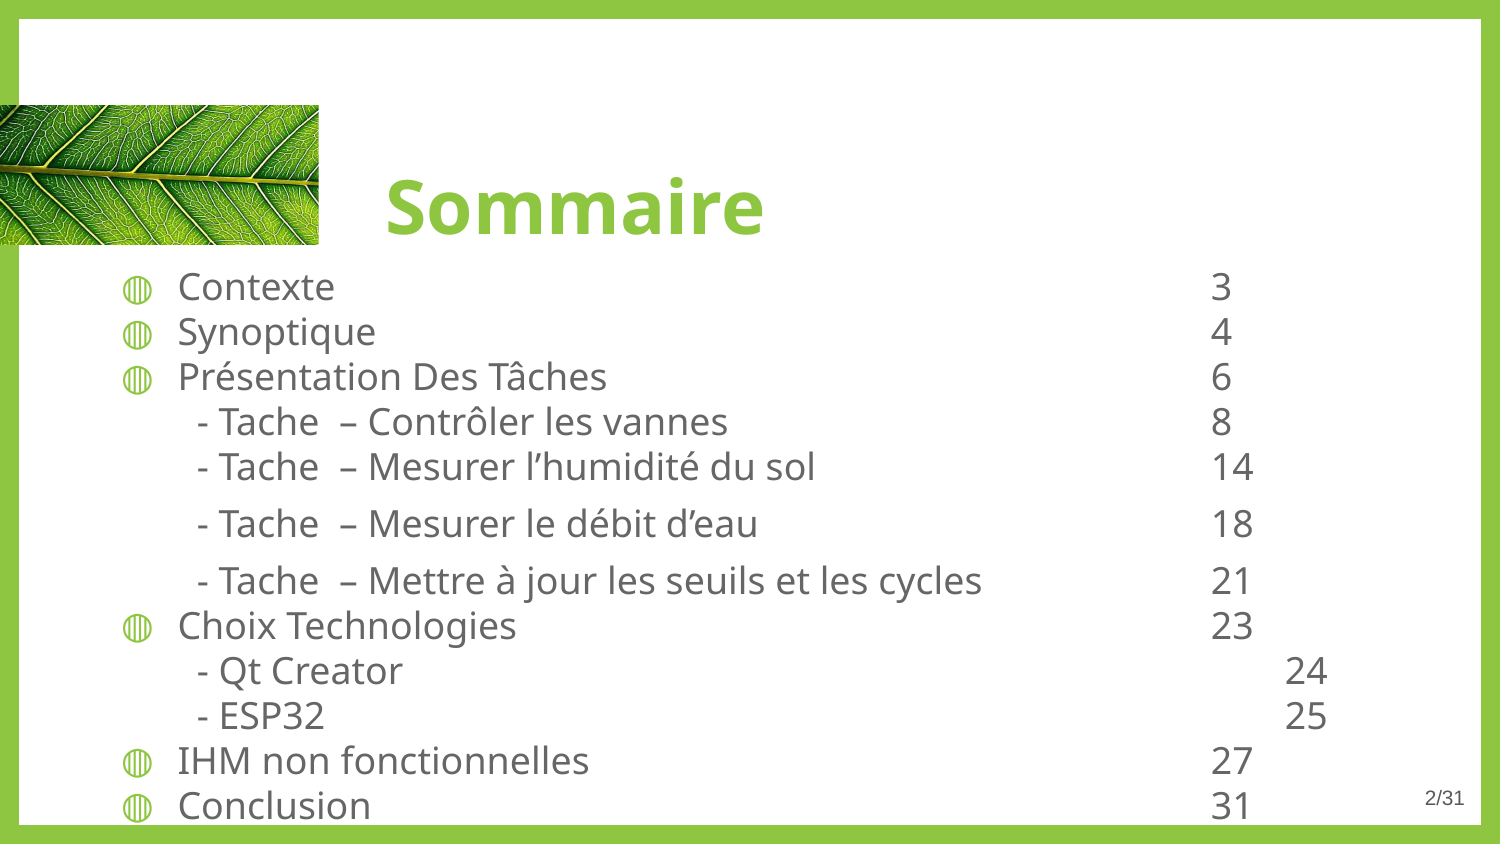

# Sommaire
Contexte												3
Synoptique												4
Présentation Des Tâches									6
 - Tache – Contrôler les vannes				 			8
 - Tache – Mesurer l’humidité du sol			 			14
 - Tache – Mesurer le débit d’eau				 			18
 - Tache – Mettre à jour les seuils et les cycles	 			21
Choix Technologies										23
 - Qt Creator												24
 - ESP32													25
IHM non fonctionnelles									27
Conclusion												31